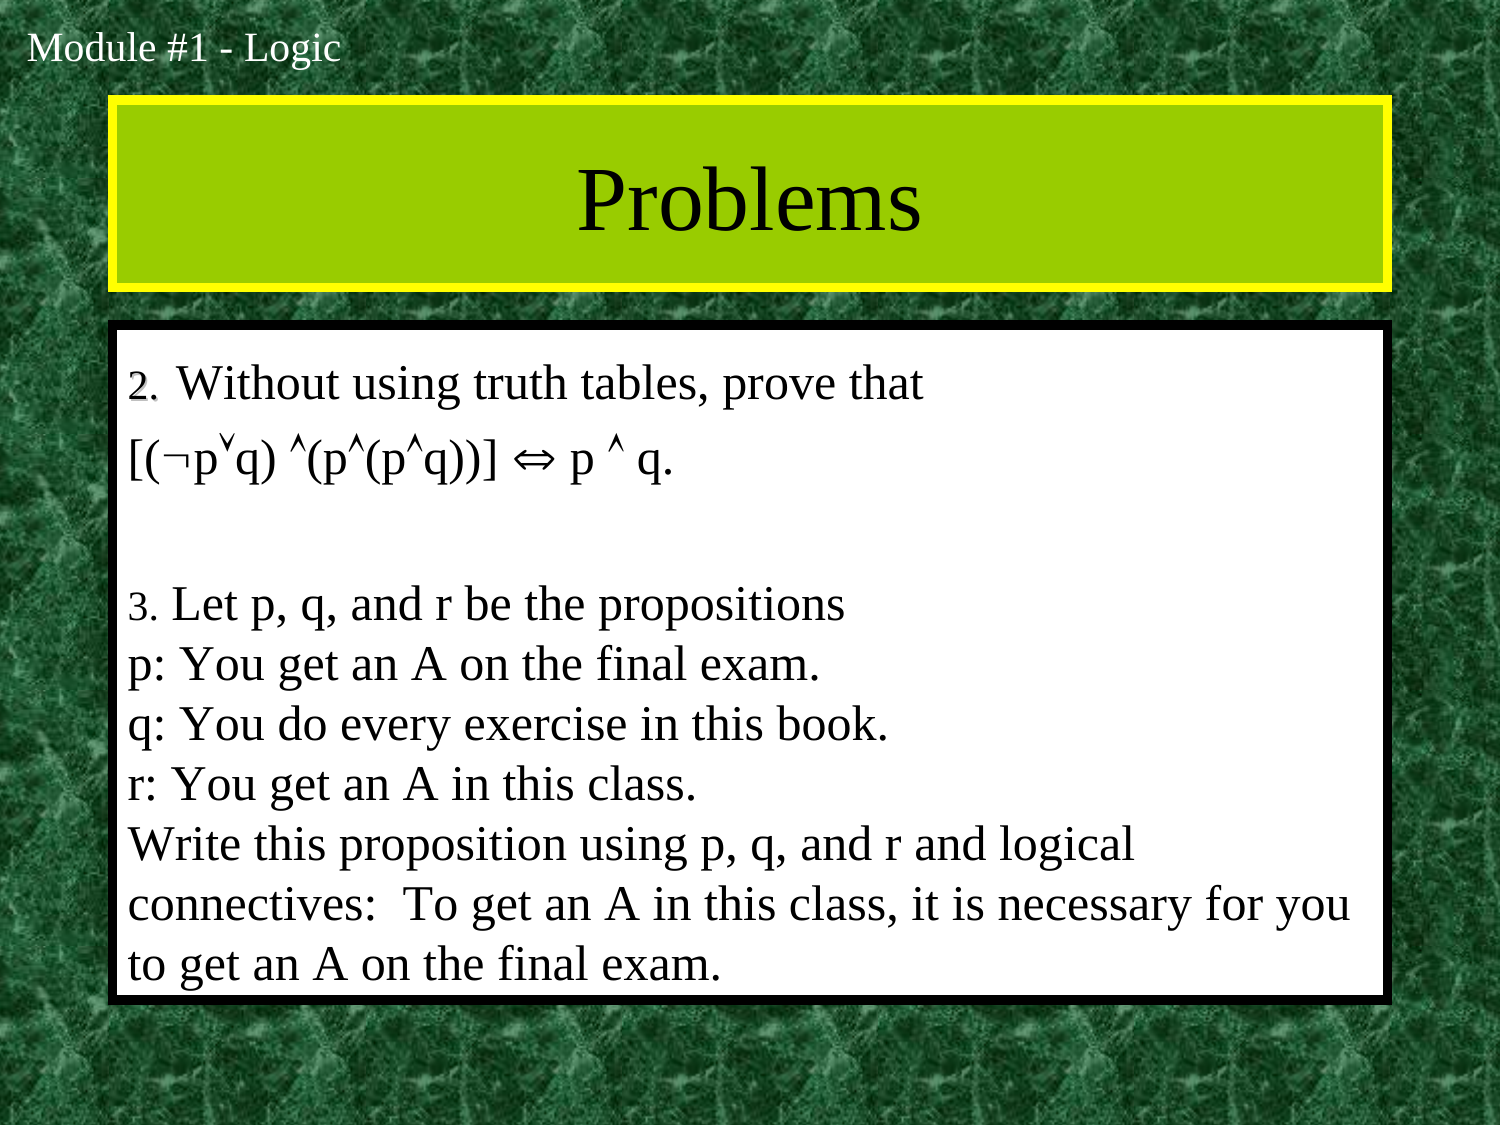

# Problems
2. Without using truth tables, prove that
[(pq) (p(pq))]  p  q.
3. Let p, q, and r be the propositions
p: You get an A on the final exam.
q: You do every exercise in this book.
r: You get an A in this class.
Write this proposition using p, q, and r and logical connectives: To get an A in this class, it is necessary for you to get an A on the final exam.